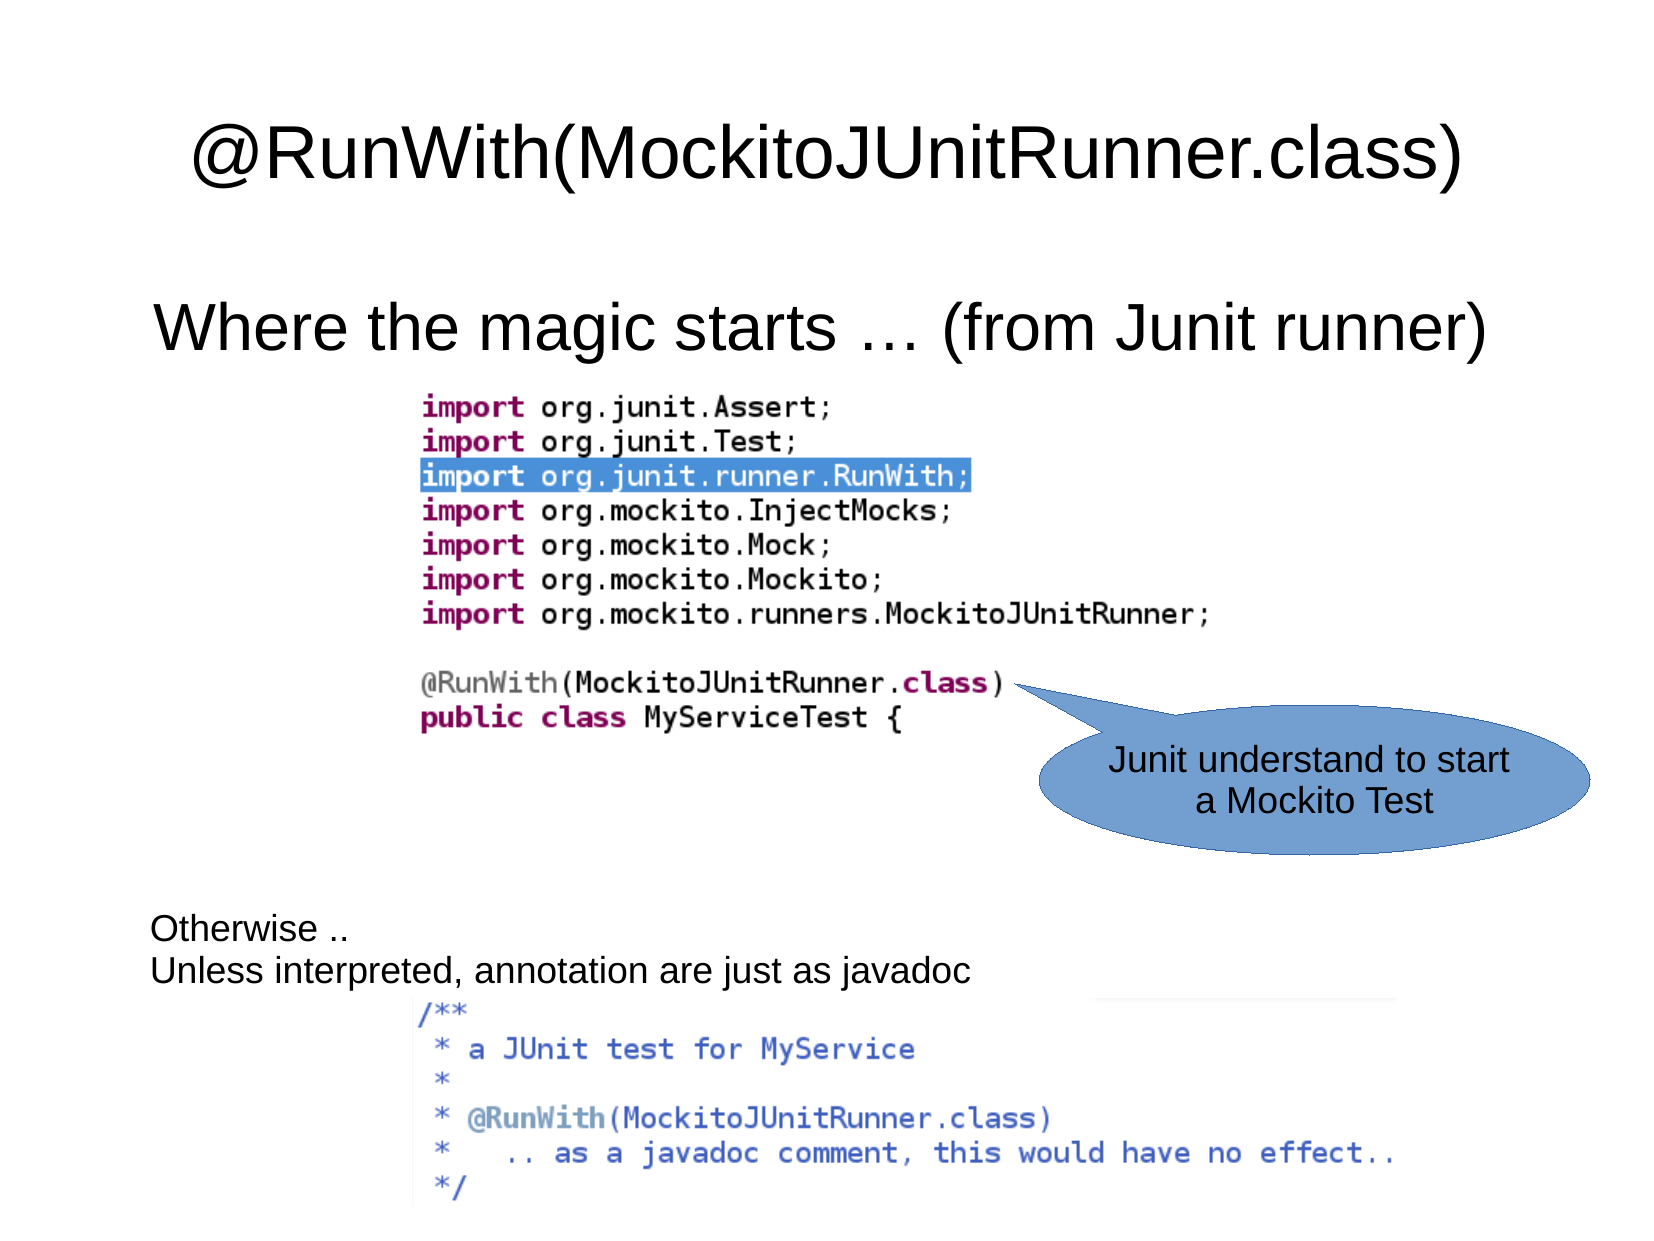

# @RunWith(MockitoJUnitRunner.class)
Where the magic starts … (from Junit runner)
Junit understand to start
a Mockito Test
Otherwise ..
Unless interpreted, annotation are just as javadoc